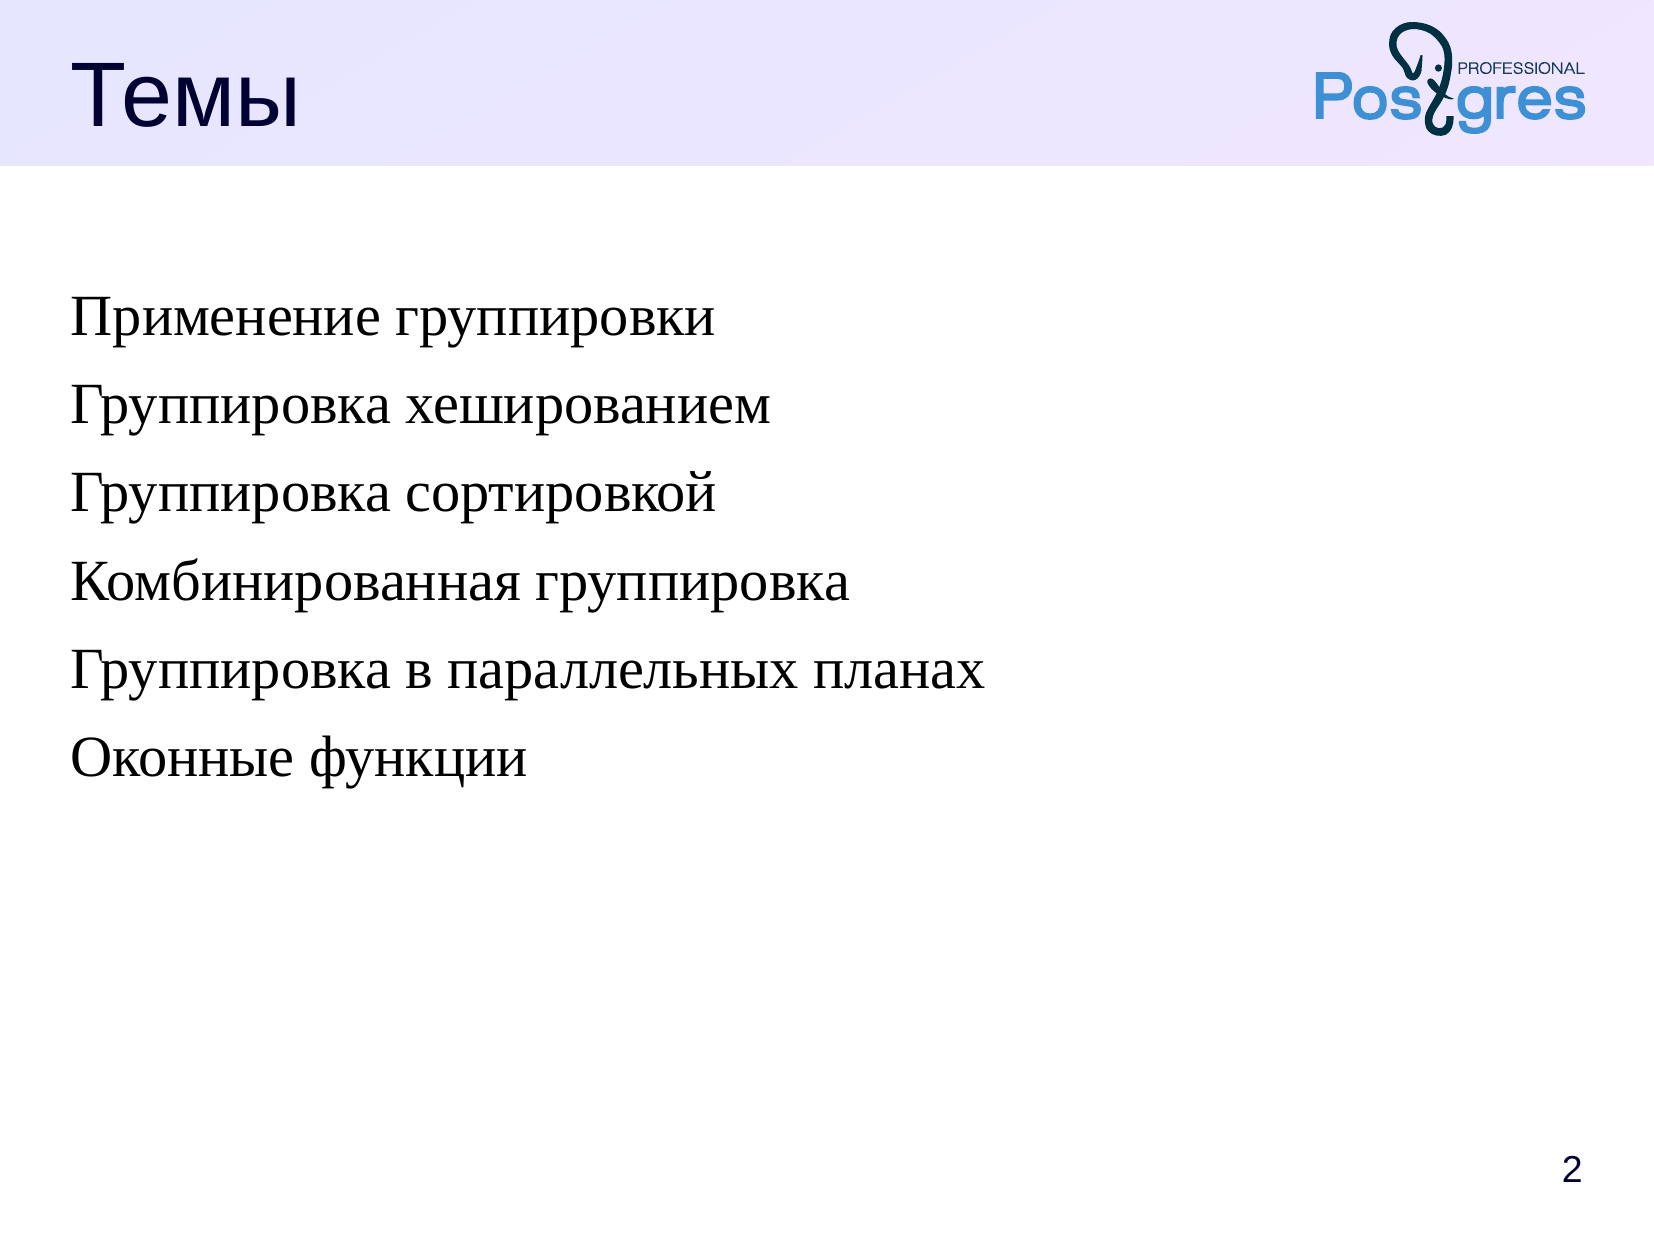

# Темы
Применение группировки
Группировка хешированием
Группировка сортировкой
Комбинированная группировка
Группировка в параллельных планах
Оконные функции